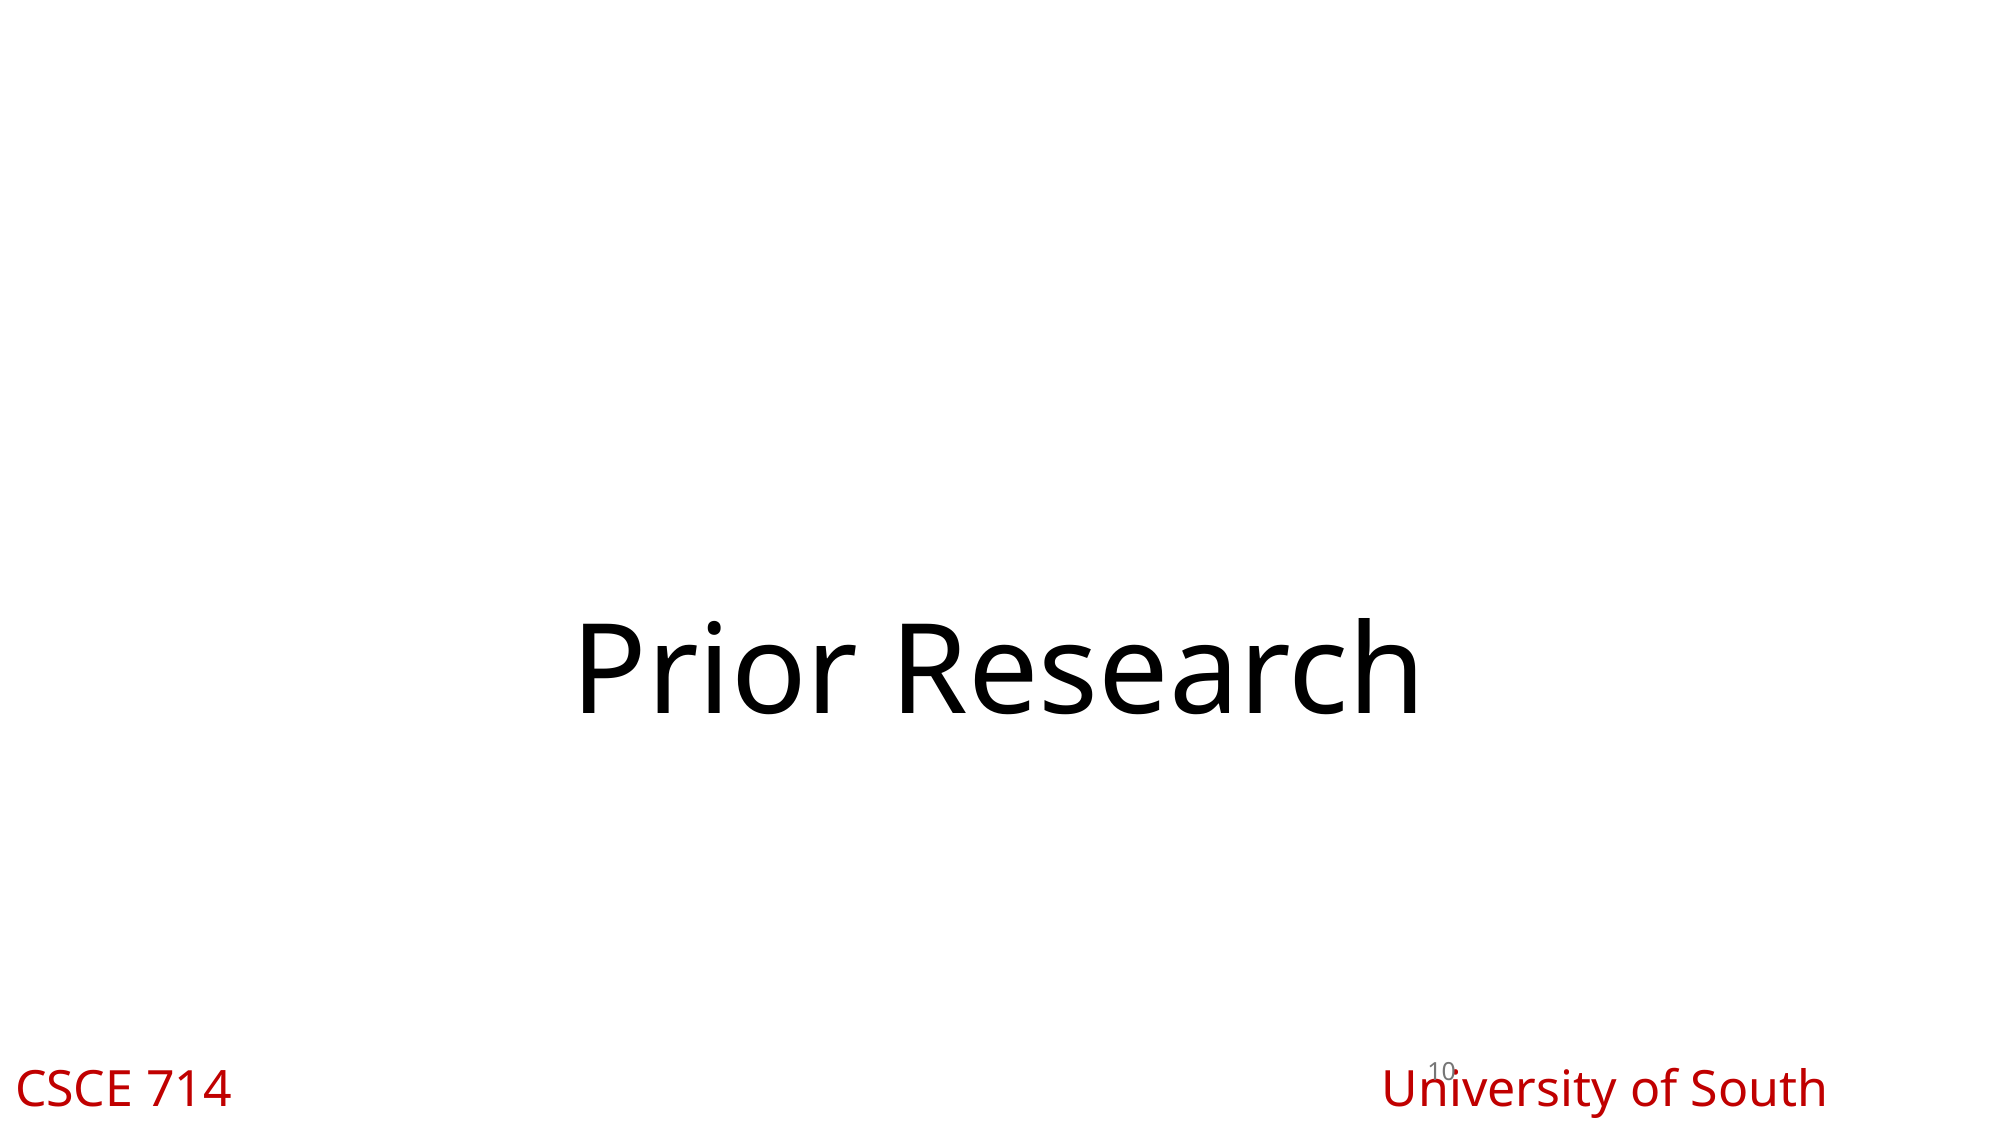

# Prior Research
10
CSCE 714
University of South Carolina